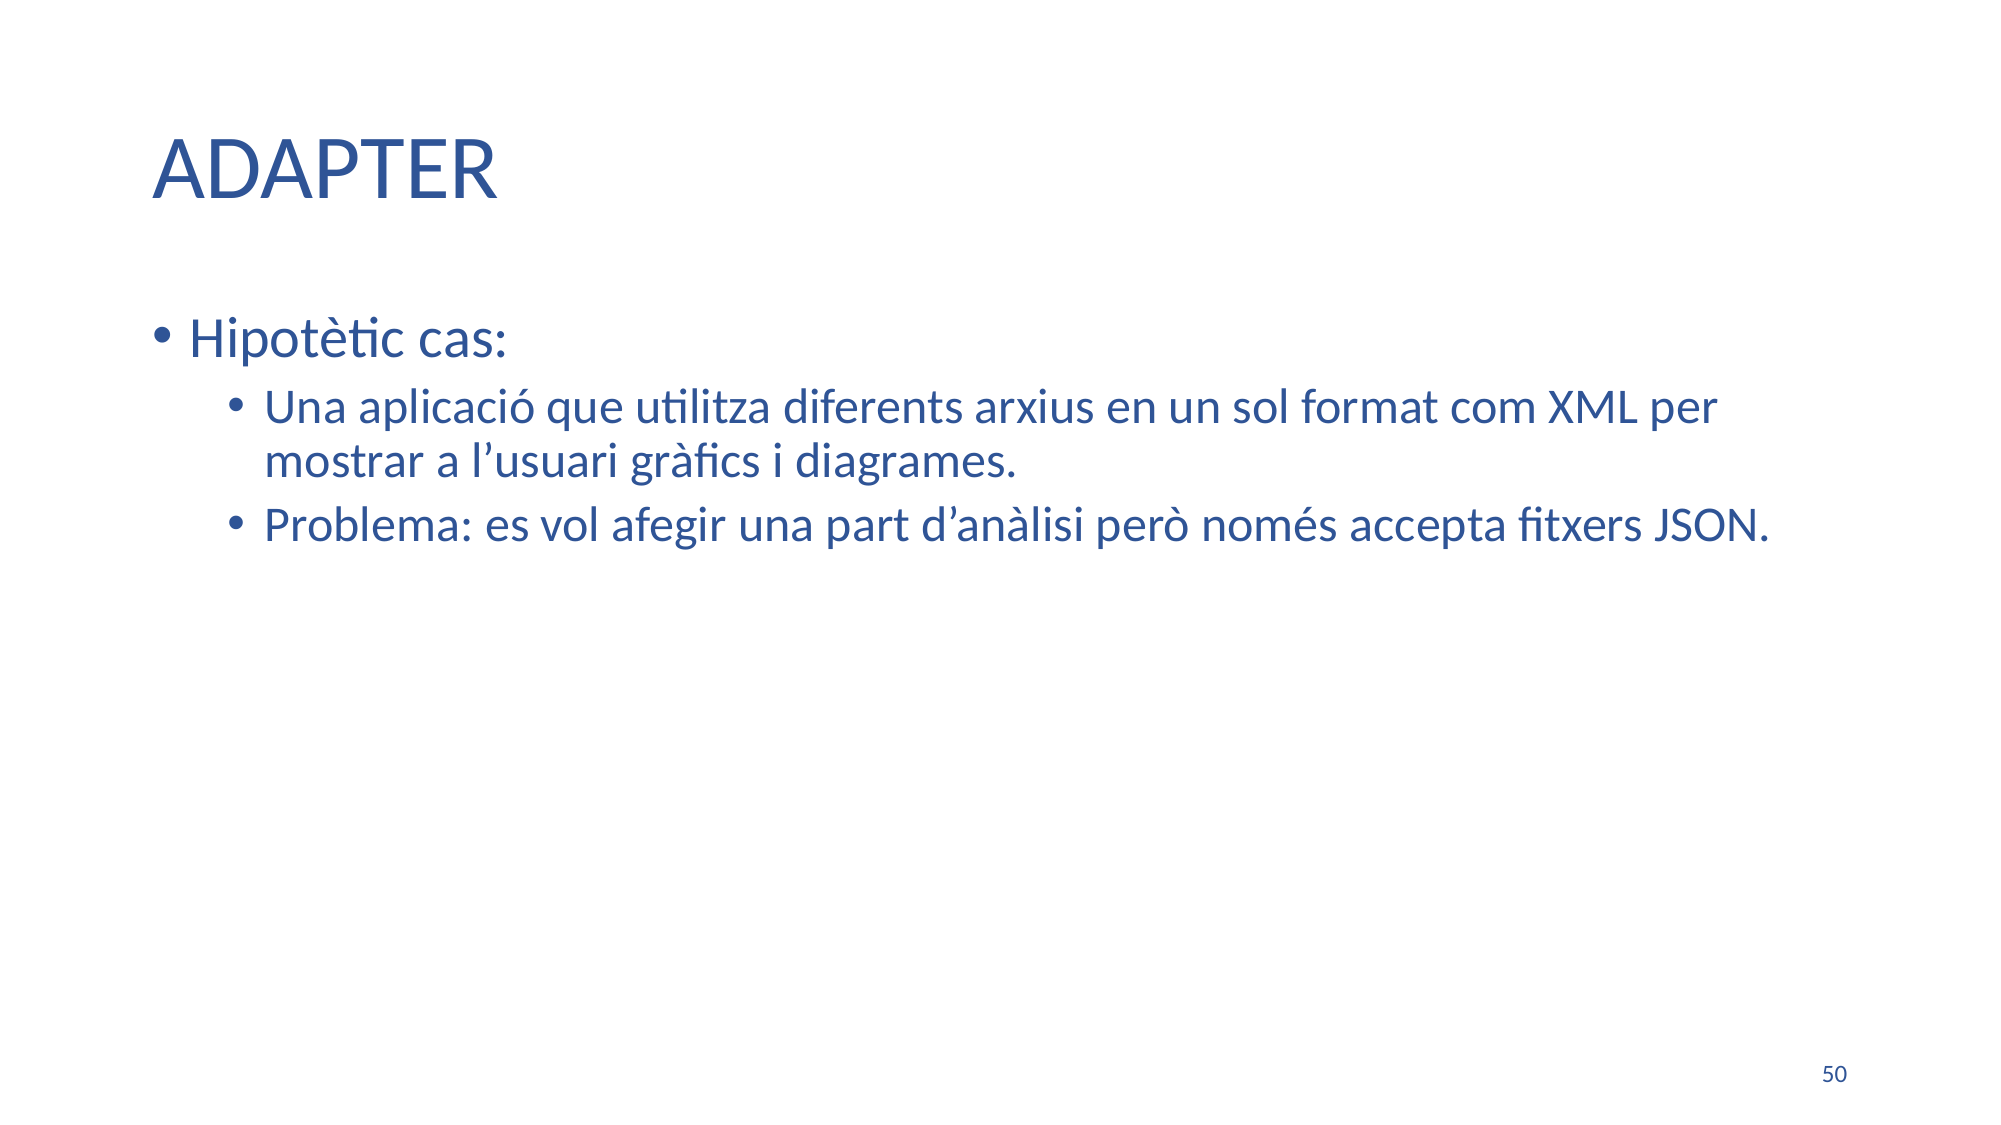

# ADAPTER
Hipotètic cas:
Una aplicació que utilitza diferents arxius en un sol format com XML per mostrar a l’usuari gràfics i diagrames.
Problema: es vol afegir una part d’anàlisi però només accepta fitxers JSON.